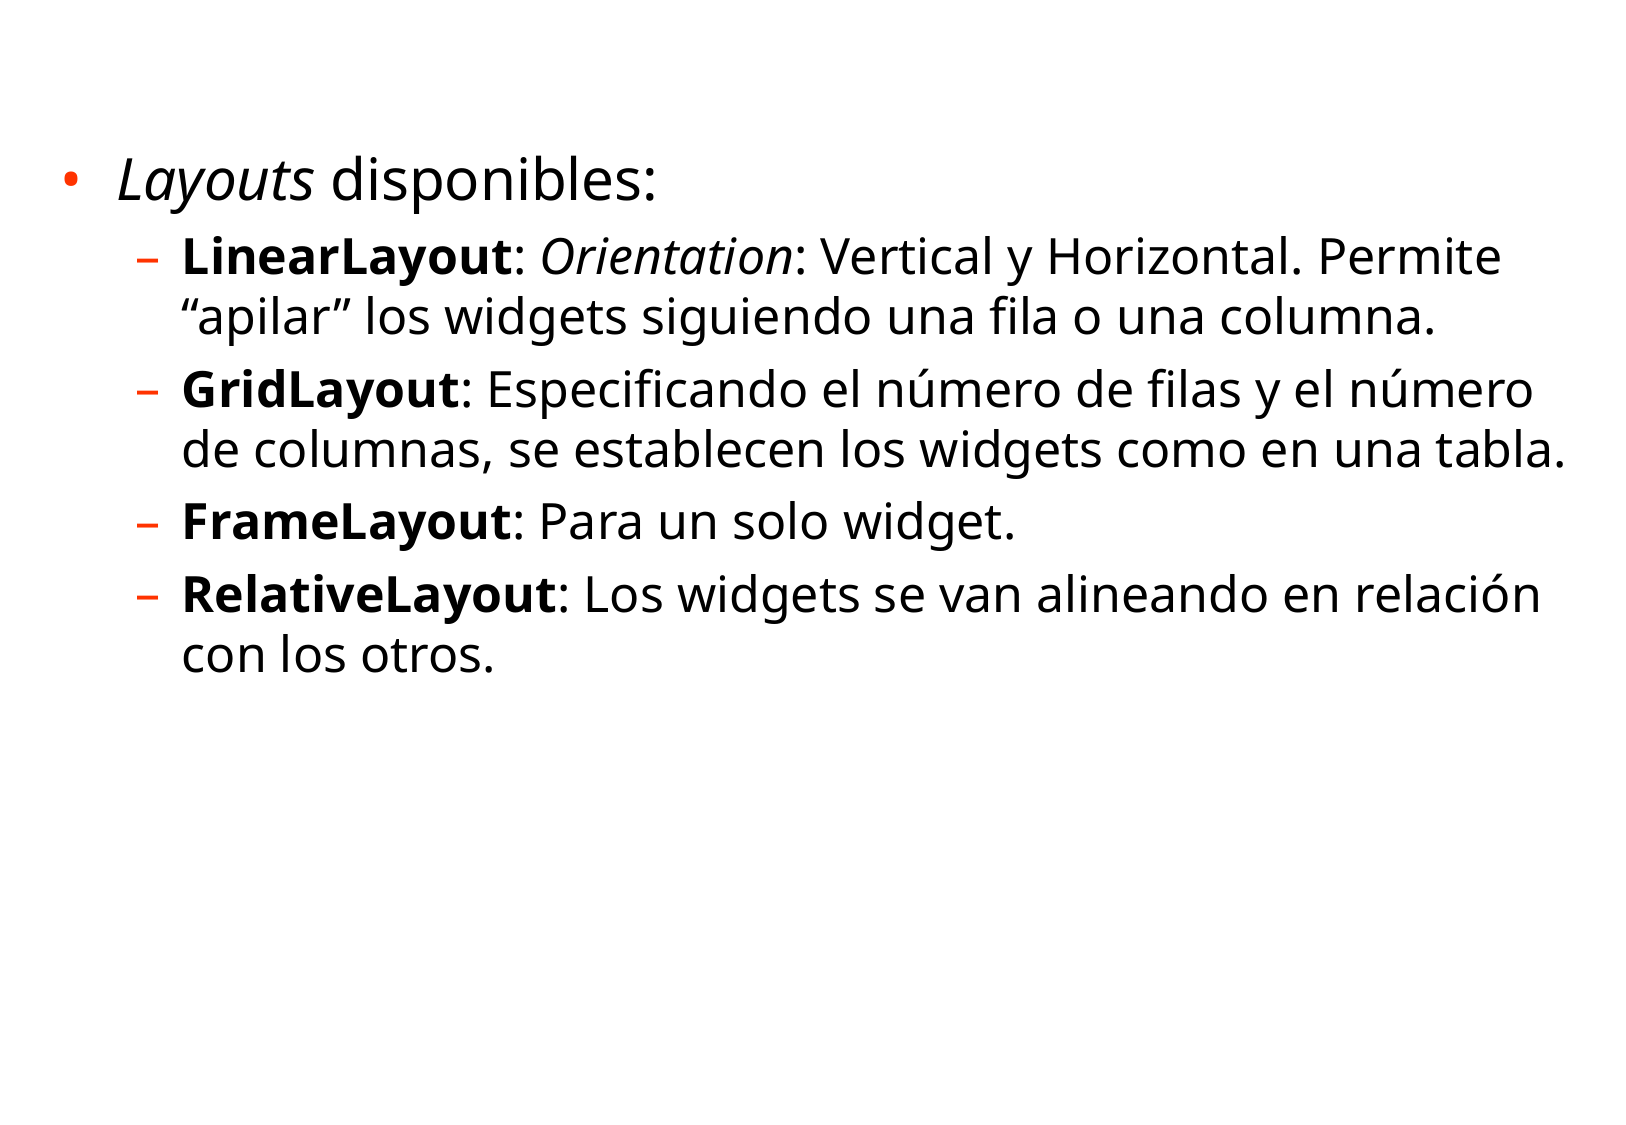

# Layouts disponibles:
LinearLayout: Orientation: Vertical y Horizontal. Permite “apilar” los widgets siguiendo una fila o una columna.
GridLayout: Especificando el número de filas y el número de columnas, se establecen los widgets como en una tabla.
FrameLayout: Para un solo widget.
RelativeLayout: Los widgets se van alineando en relación con los otros.